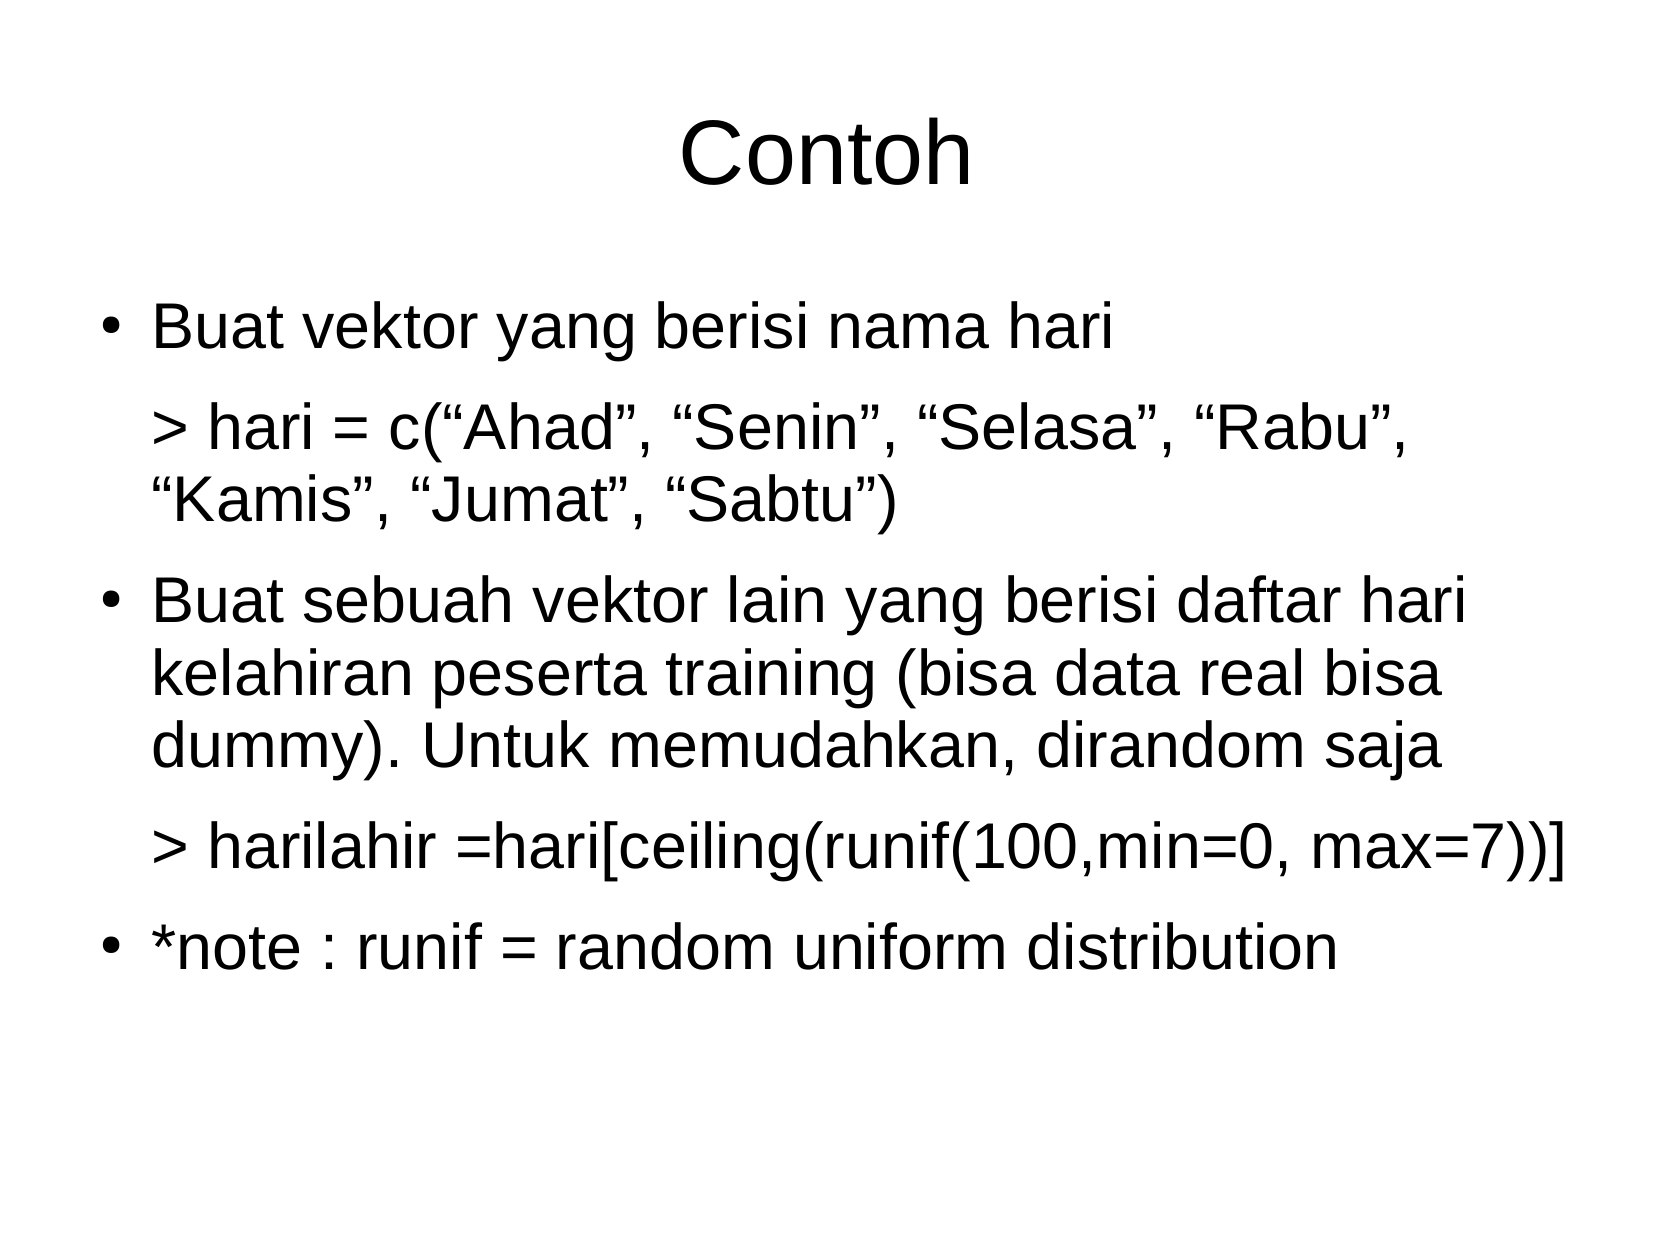

# Contoh
Buat vektor yang berisi nama hari
> hari = c(“Ahad”, “Senin”, “Selasa”, “Rabu”, “Kamis”, “Jumat”, “Sabtu”)
Buat sebuah vektor lain yang berisi daftar hari kelahiran peserta training (bisa data real bisa dummy). Untuk memudahkan, dirandom saja
> harilahir =hari[ceiling(runif(100,min=0, max=7))]
*note : runif = random uniform distribution